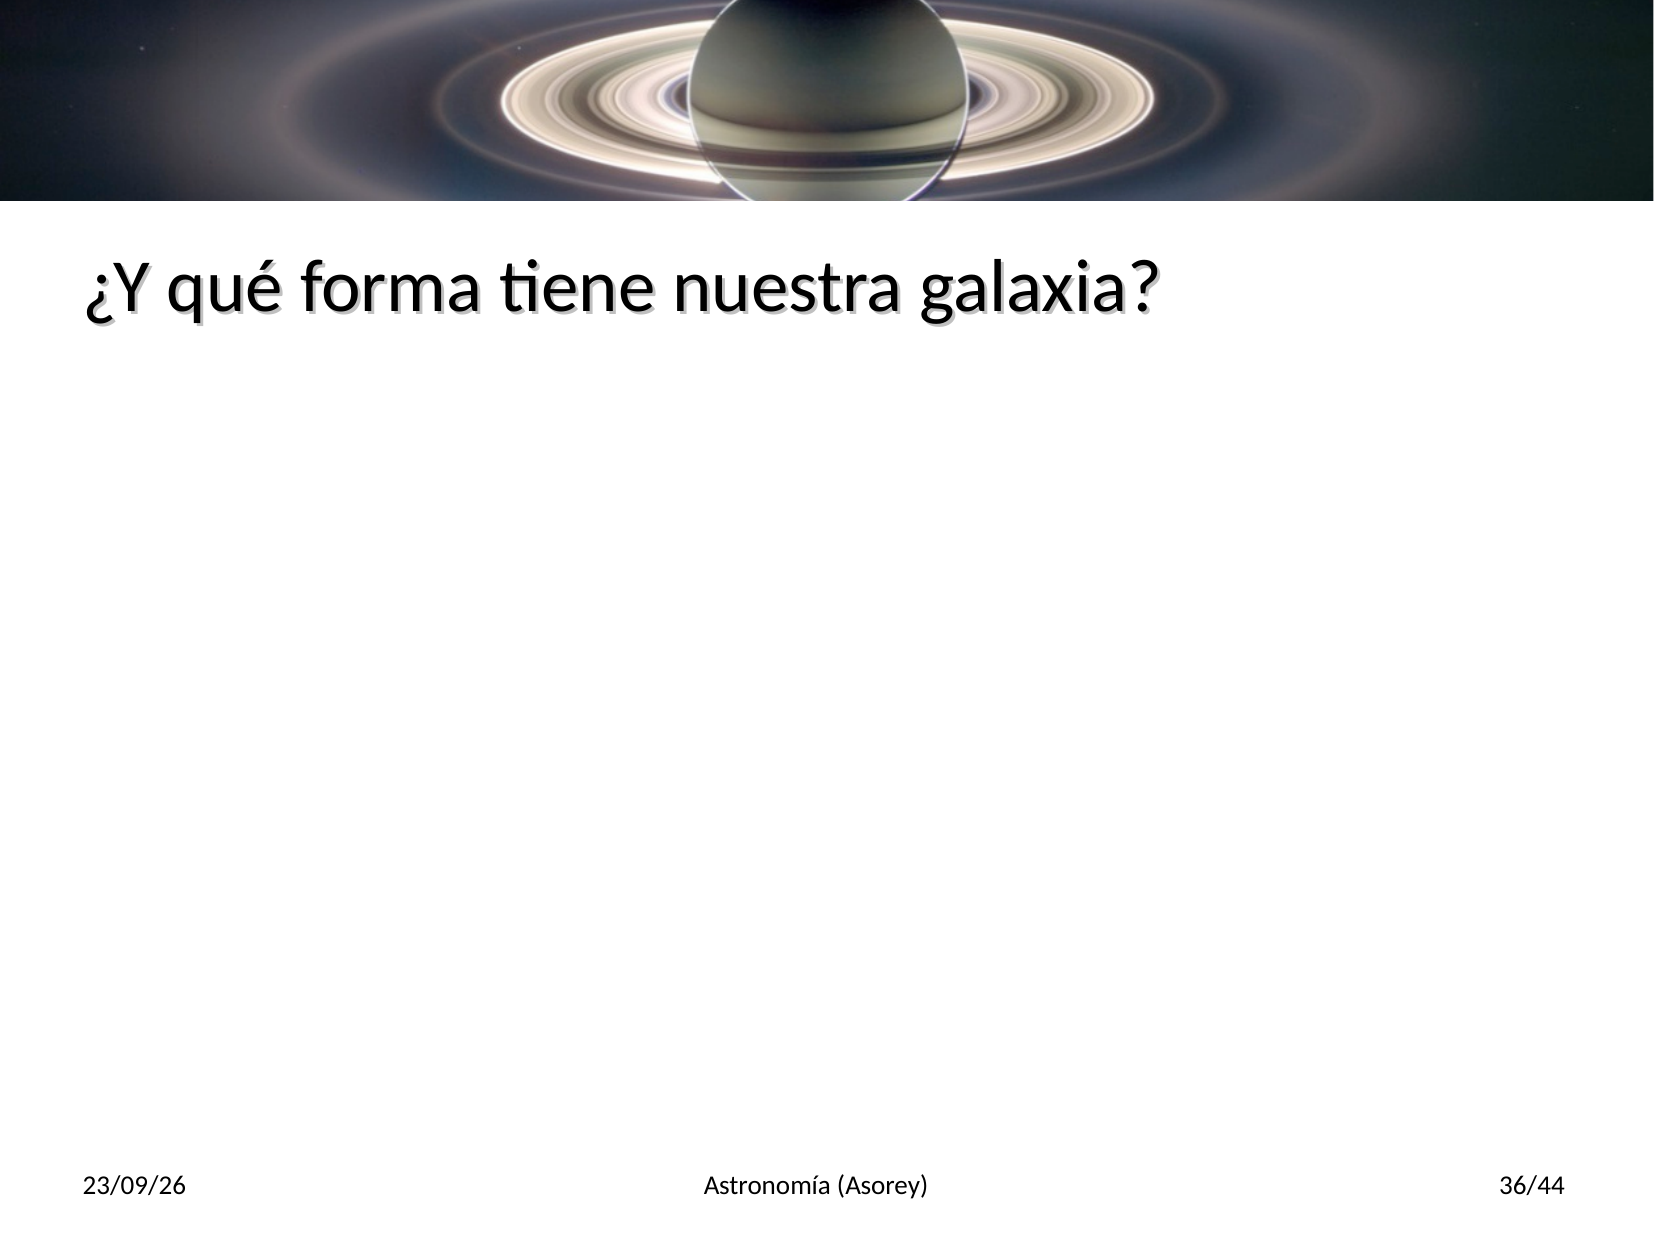

# ¿Y qué forma tiene nuestra galaxia?
Astronomía (Asorey)
36